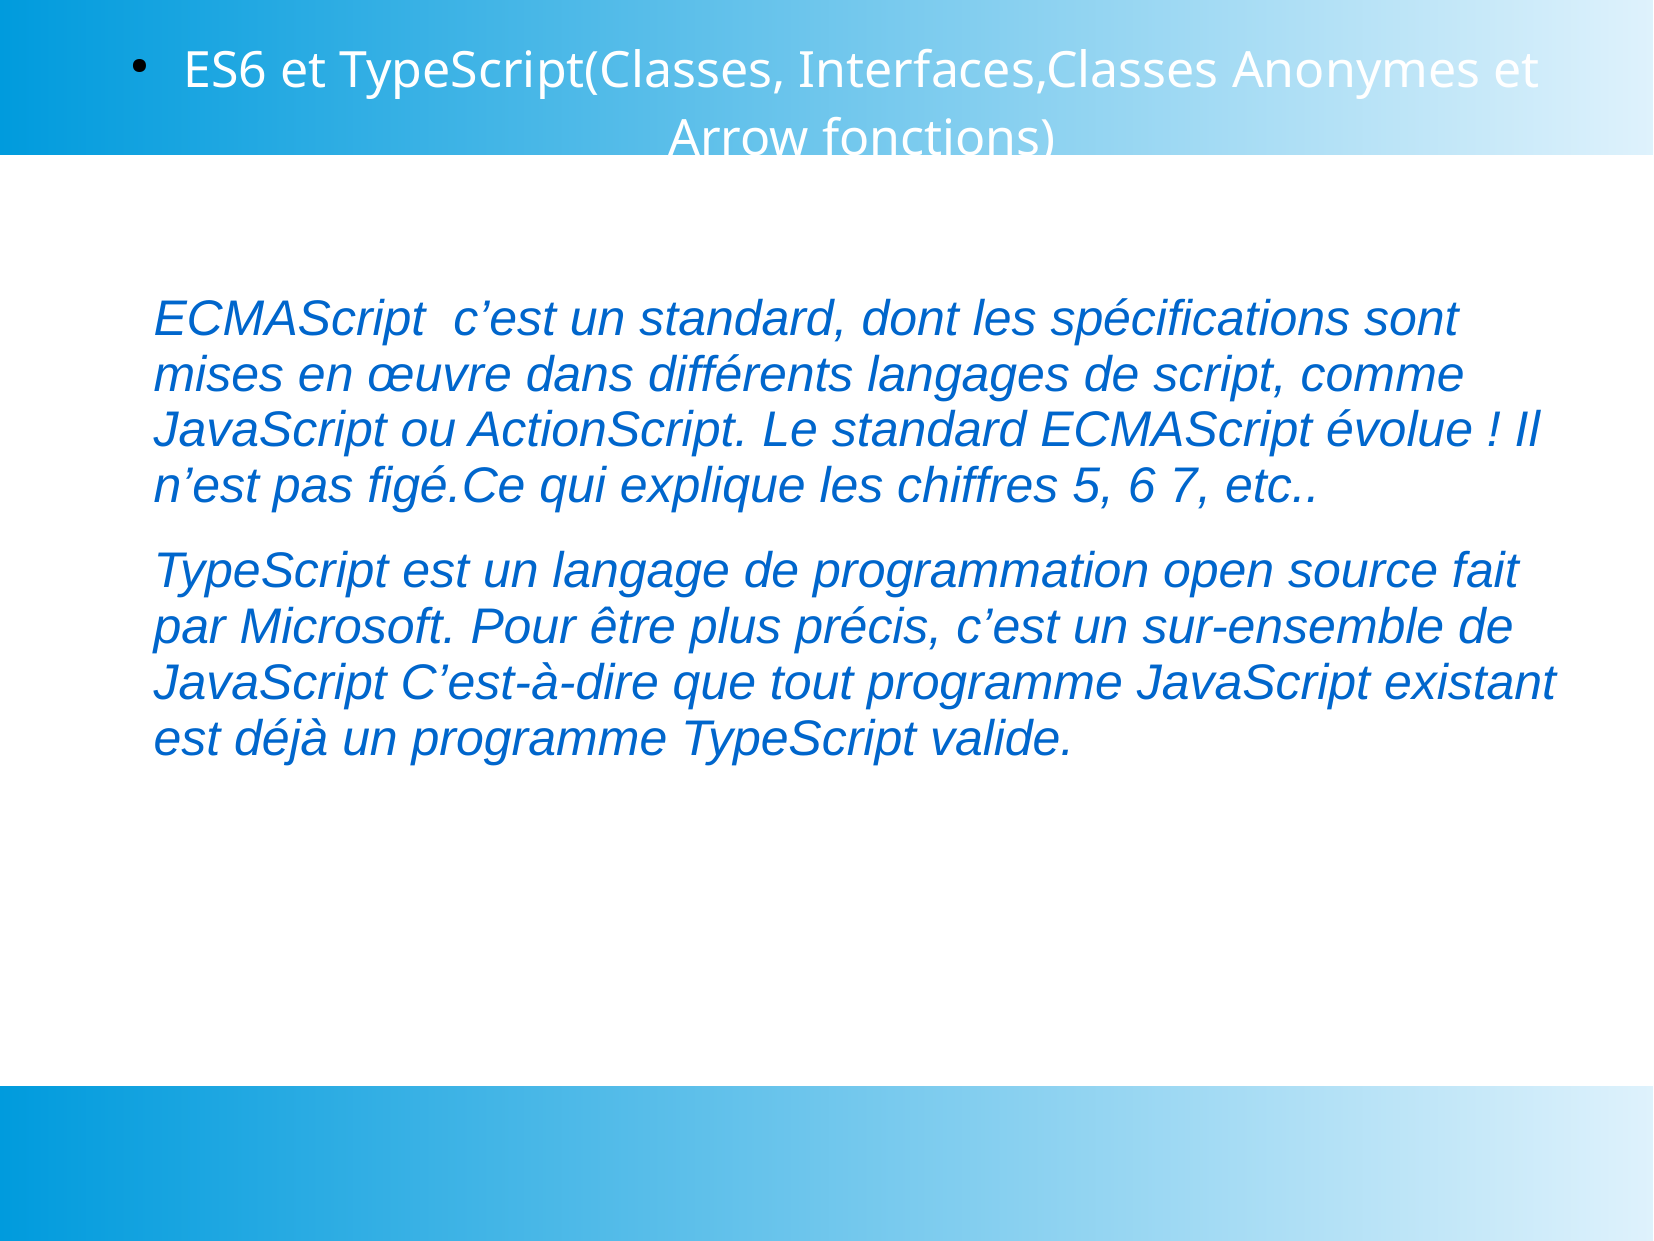

# ES6 et TypeScript(Classes, Interfaces,Classes Anonymes et Arrow fonctions)
ECMAScript c’est un standard, dont les spécifications sont mises en œuvre dans différents langages de script, comme JavaScript ou ActionScript. Le standard ECMAScript évolue ! Il n’est pas figé.Ce qui explique les chiffres 5, 6 7, etc..
TypeScript est un langage de programmation open source fait par Microsoft. Pour être plus précis, c’est un sur-ensemble de JavaScript C’est-à-dire que tout programme JavaScript existant est déjà un programme TypeScript valide.